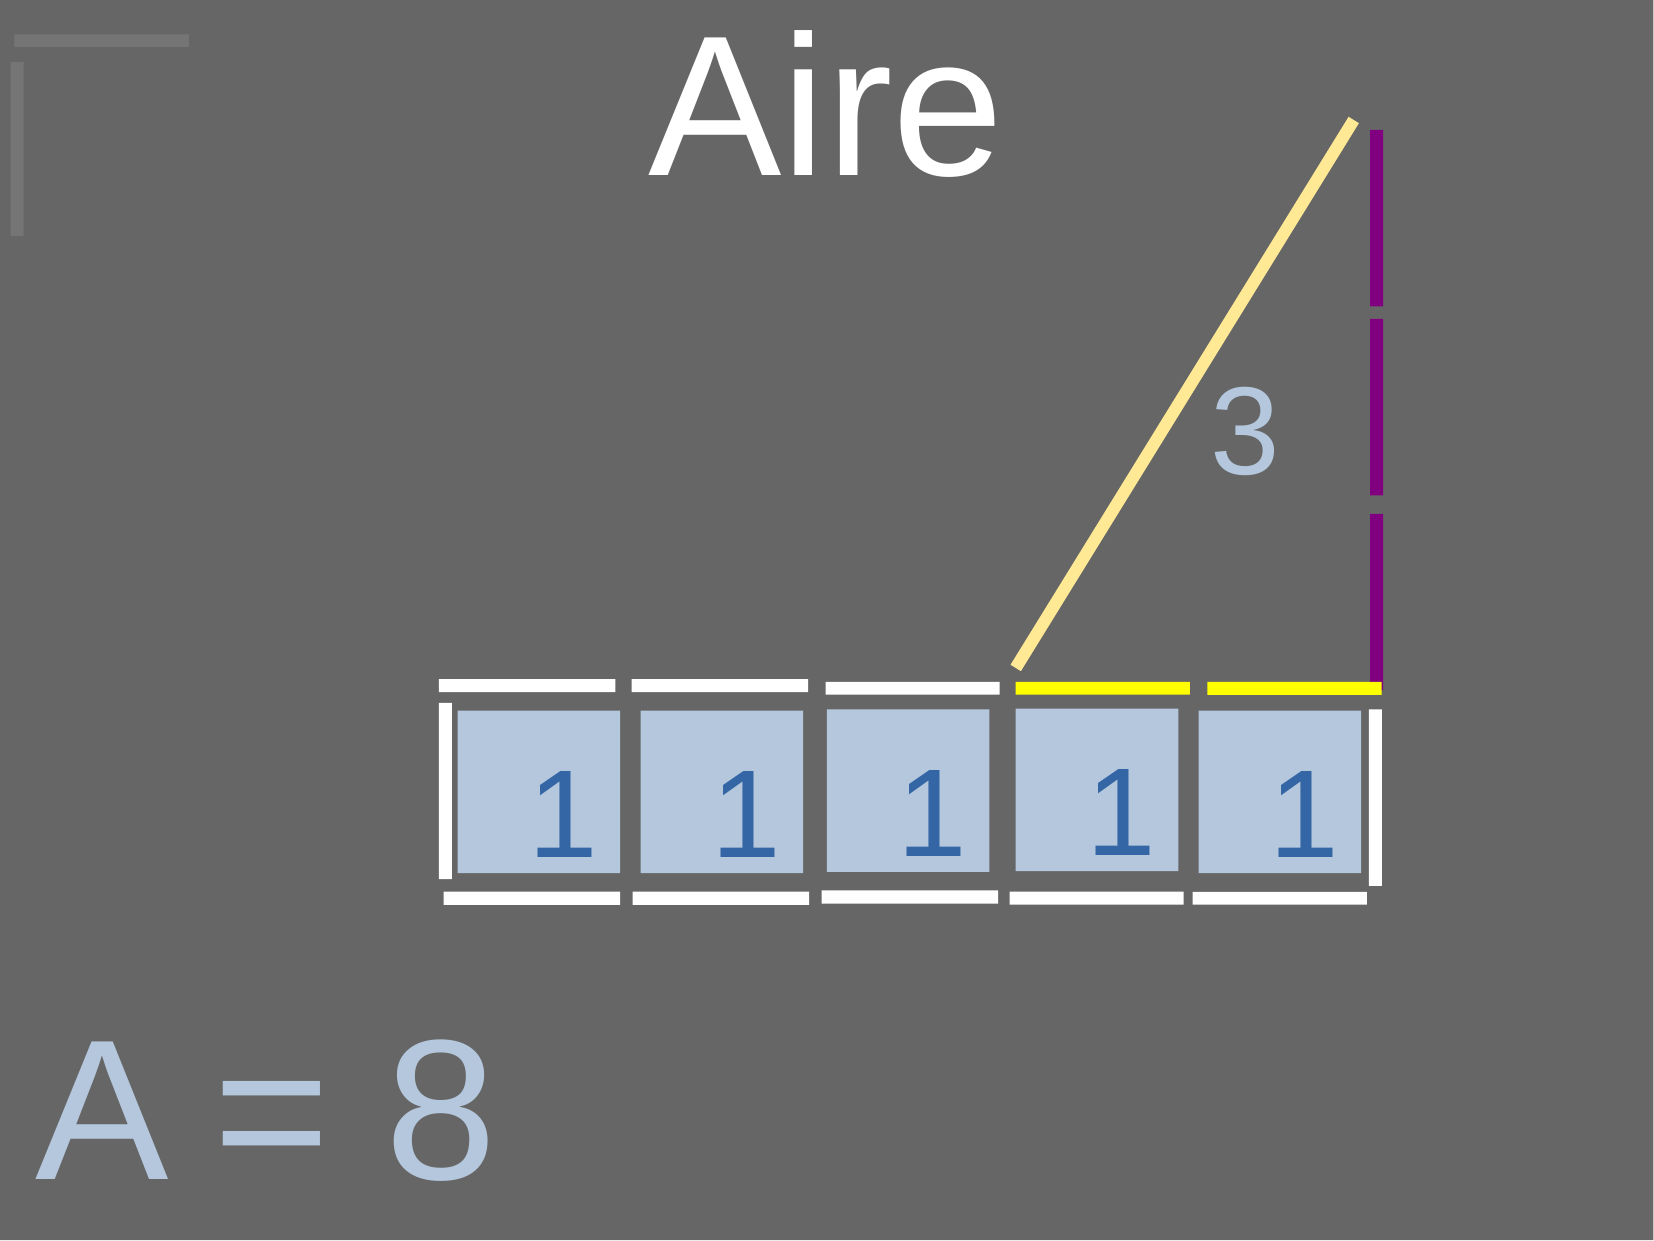

# Aire
3
1
1
1
1
1
A = 8